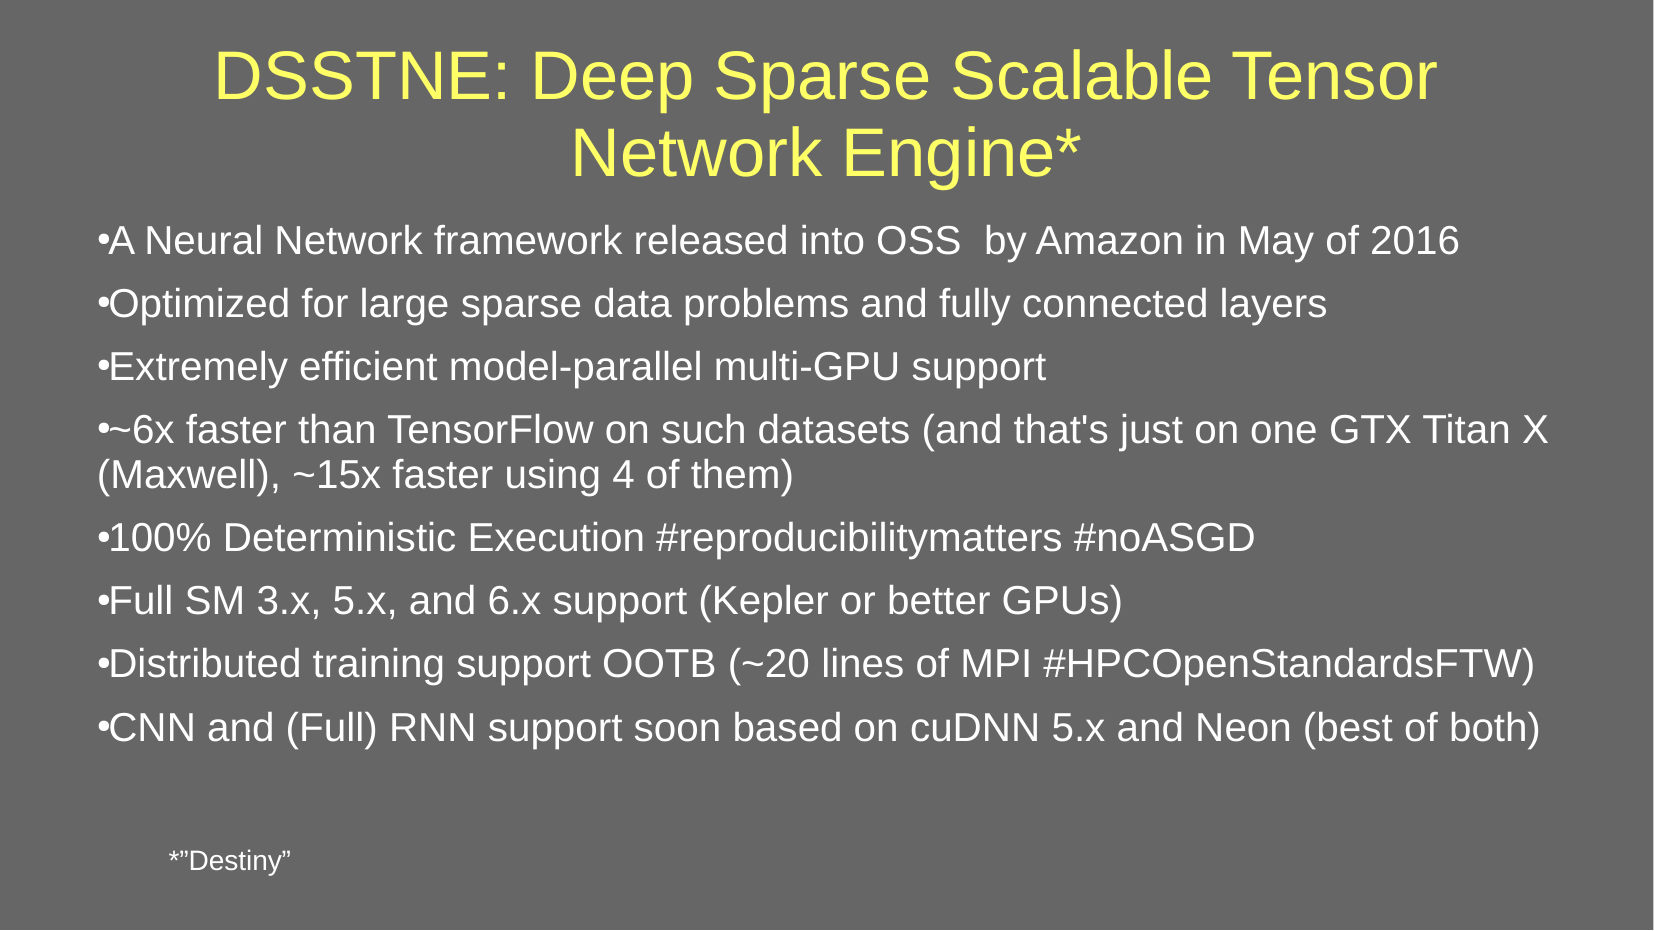

# DSSTNE: Deep Sparse Scalable Tensor Network Engine*
A Neural Network framework released into OSS by Amazon in May of 2016
Optimized for large sparse data problems and fully connected layers
Extremely efficient model-parallel multi-GPU support
~6x faster than TensorFlow on such datasets (and that's just on one GTX Titan X (Maxwell), ~15x faster using 4 of them)
100% Deterministic Execution #reproducibilitymatters #noASGD
Full SM 3.x, 5.x, and 6.x support (Kepler or better GPUs)
Distributed training support OOTB (~20 lines of MPI #HPCOpenStandardsFTW)
CNN and (Full) RNN support soon based on cuDNN 5.x and Neon (best of both)
*”Destiny”